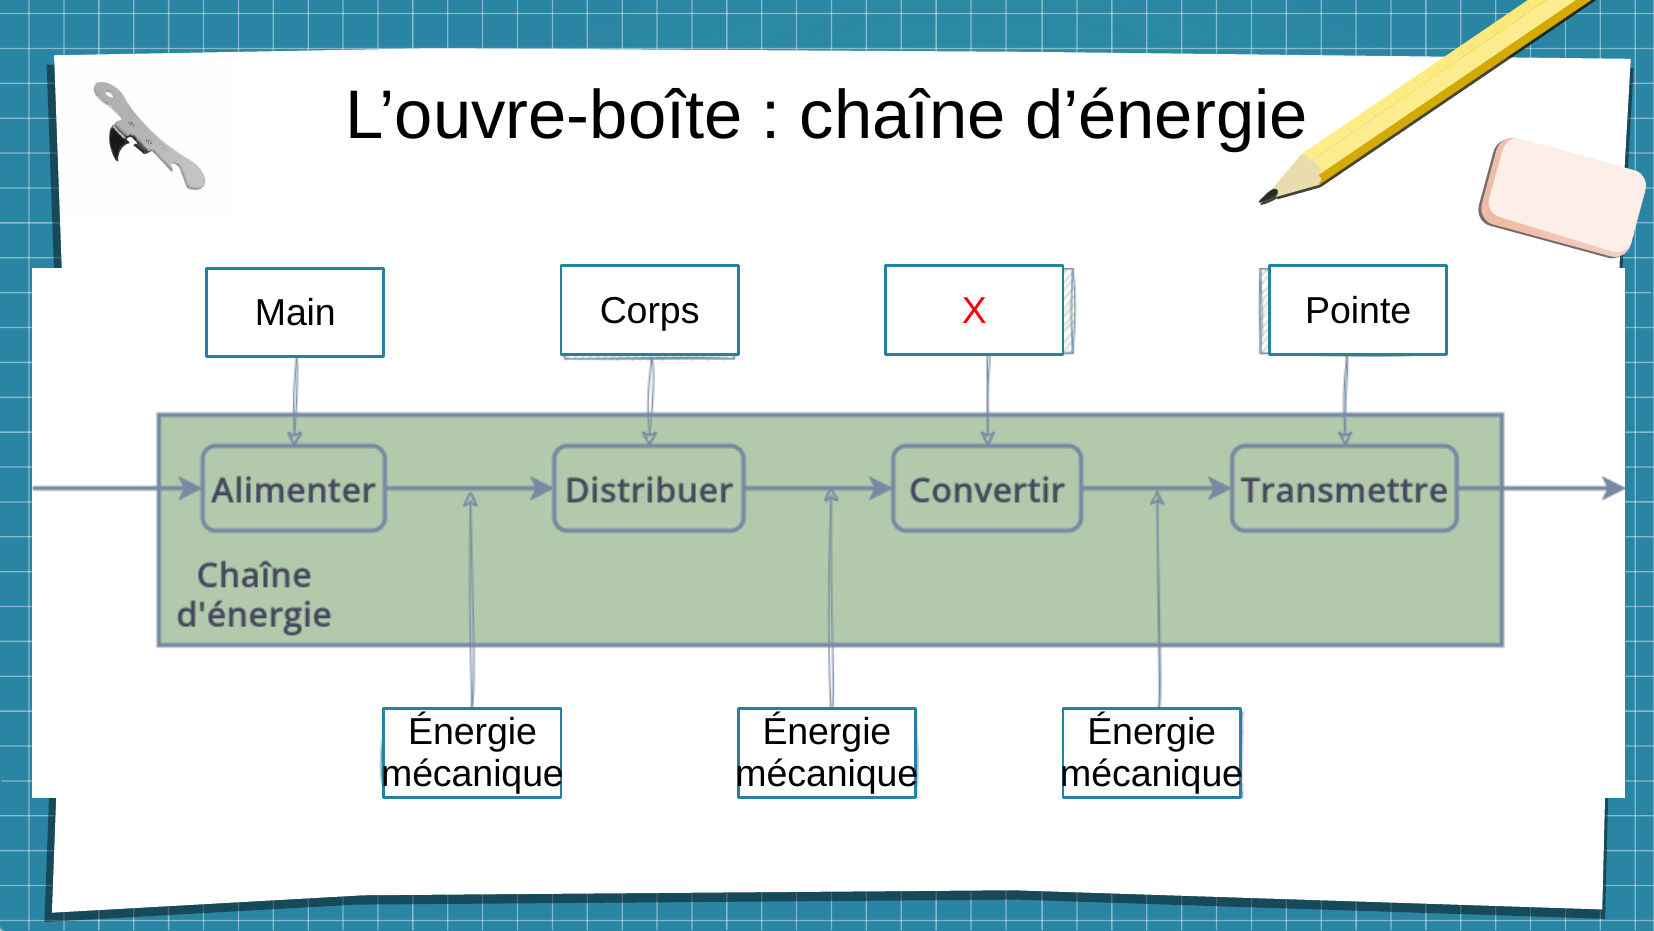

# L’ouvre-boîte : chaîne d’énergie
Corps
X
Pointe
Main
Énergie
mécanique
Énergie
mécanique
Énergie
mécanique